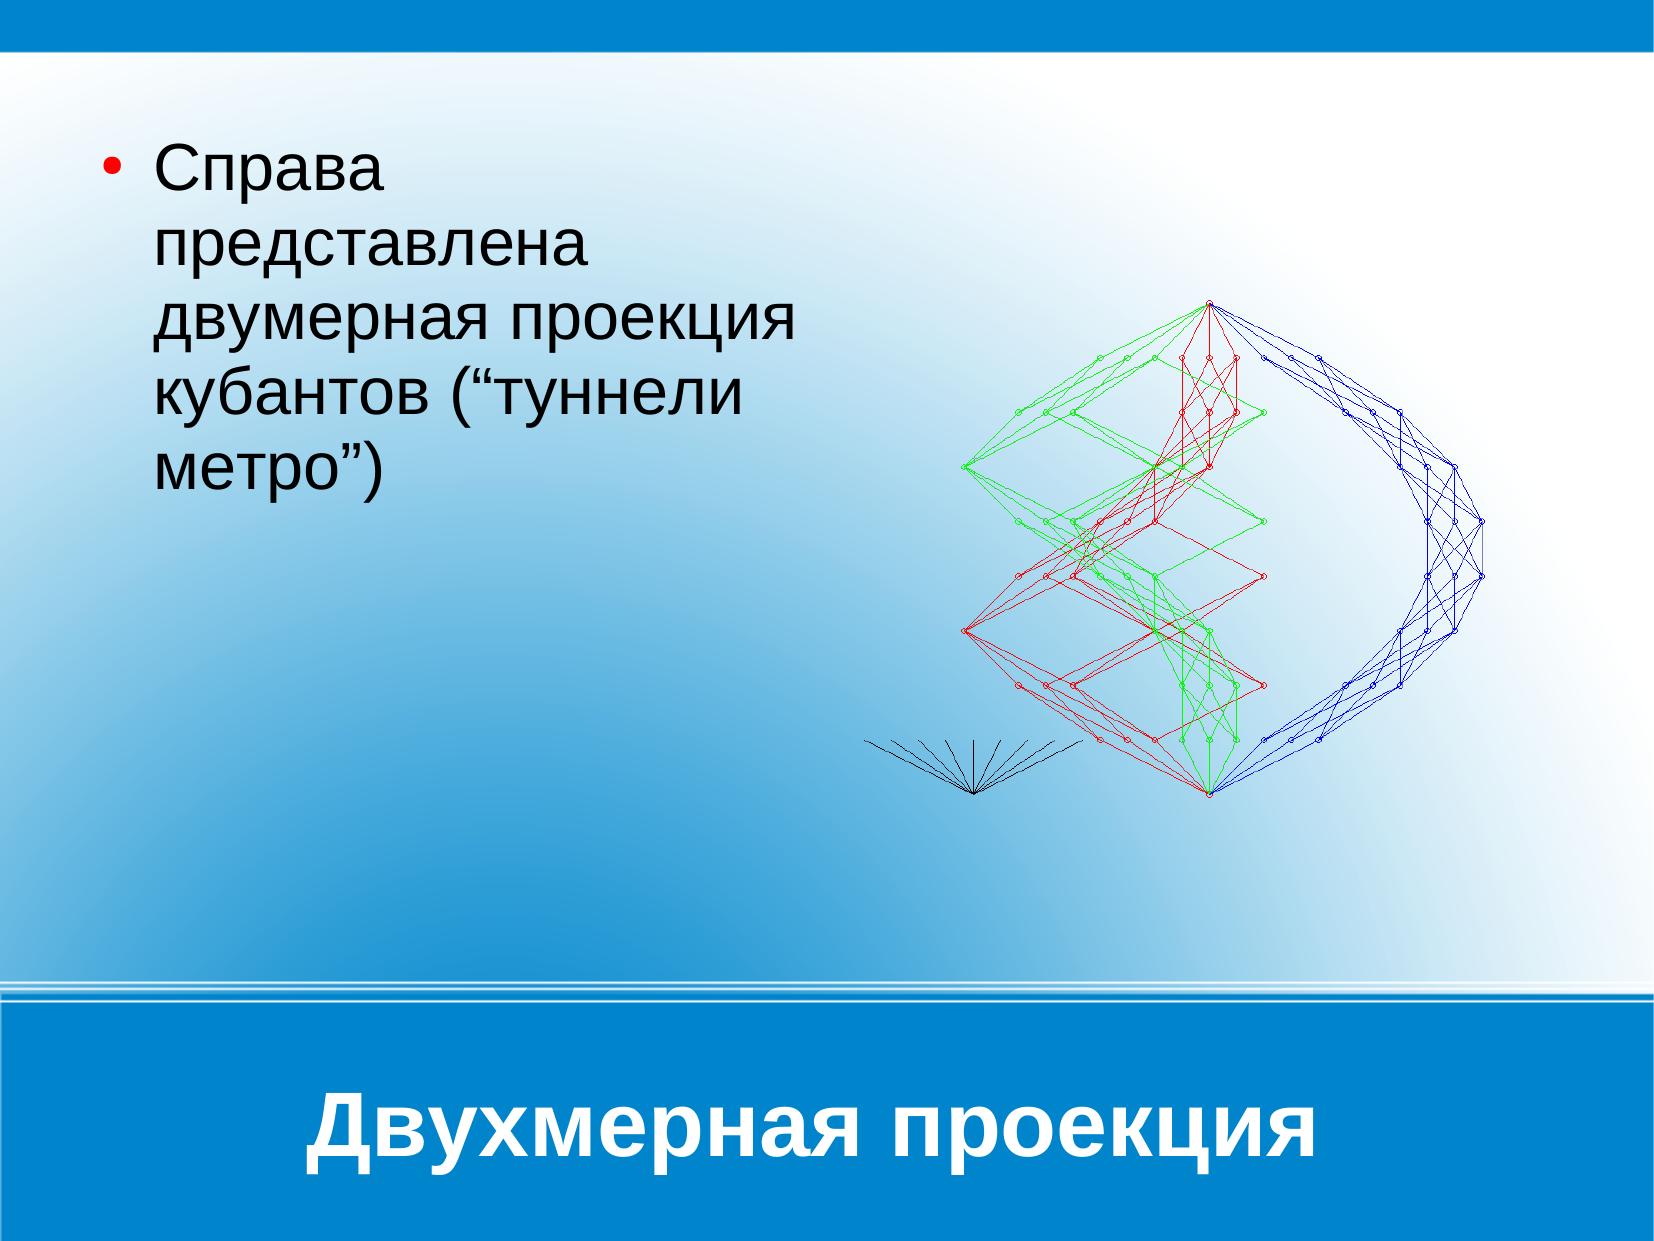

Справа представлена двумерная проекция кубантов (“туннели метро”)
# Двухмерная проекция